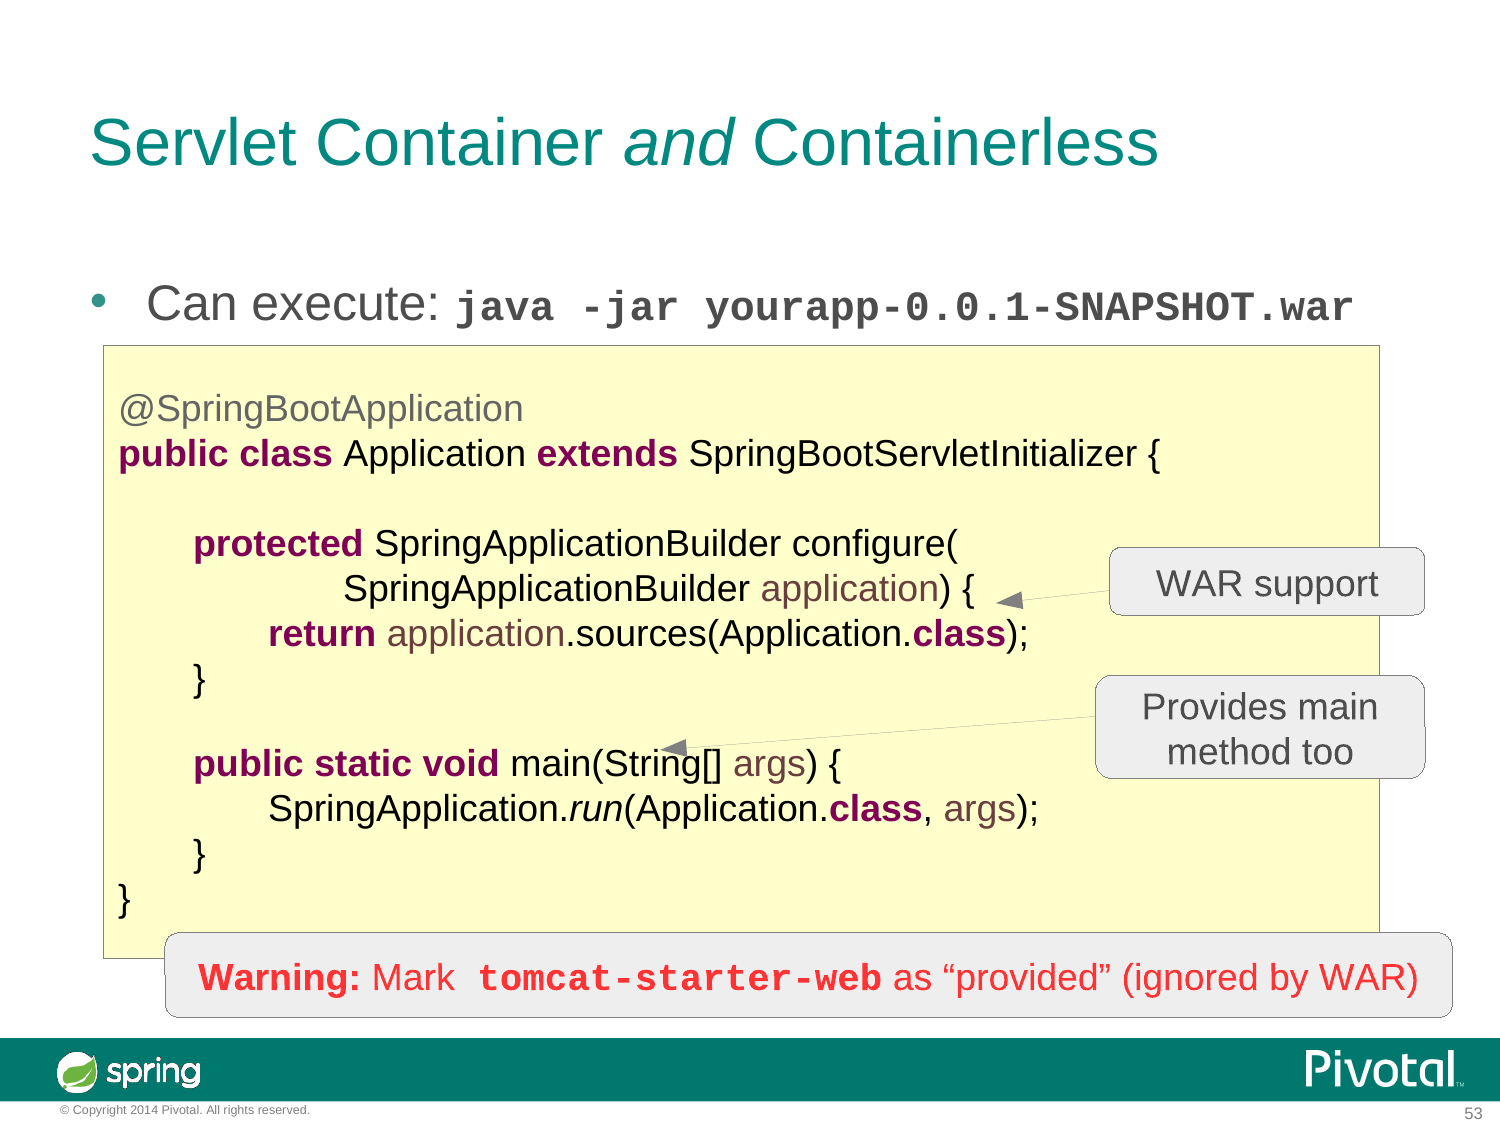

# Servlet Container and Containerless
Can execute: java -jar yourapp-0.0.1-SNAPSHOT.war
@SpringBootApplication
public class Application extends SpringBootServletInitializer {
	protected SpringApplicationBuilder configure(
			SpringApplicationBuilder application) {
		return application.sources(Application.class);
	}
	public static void main(String[] args) {
		SpringApplication.run(Application.class, args);
	}
}
WAR support
Provides main method too
Warning: Mark tomcat-starter-web as “provided” (ignored by WAR)